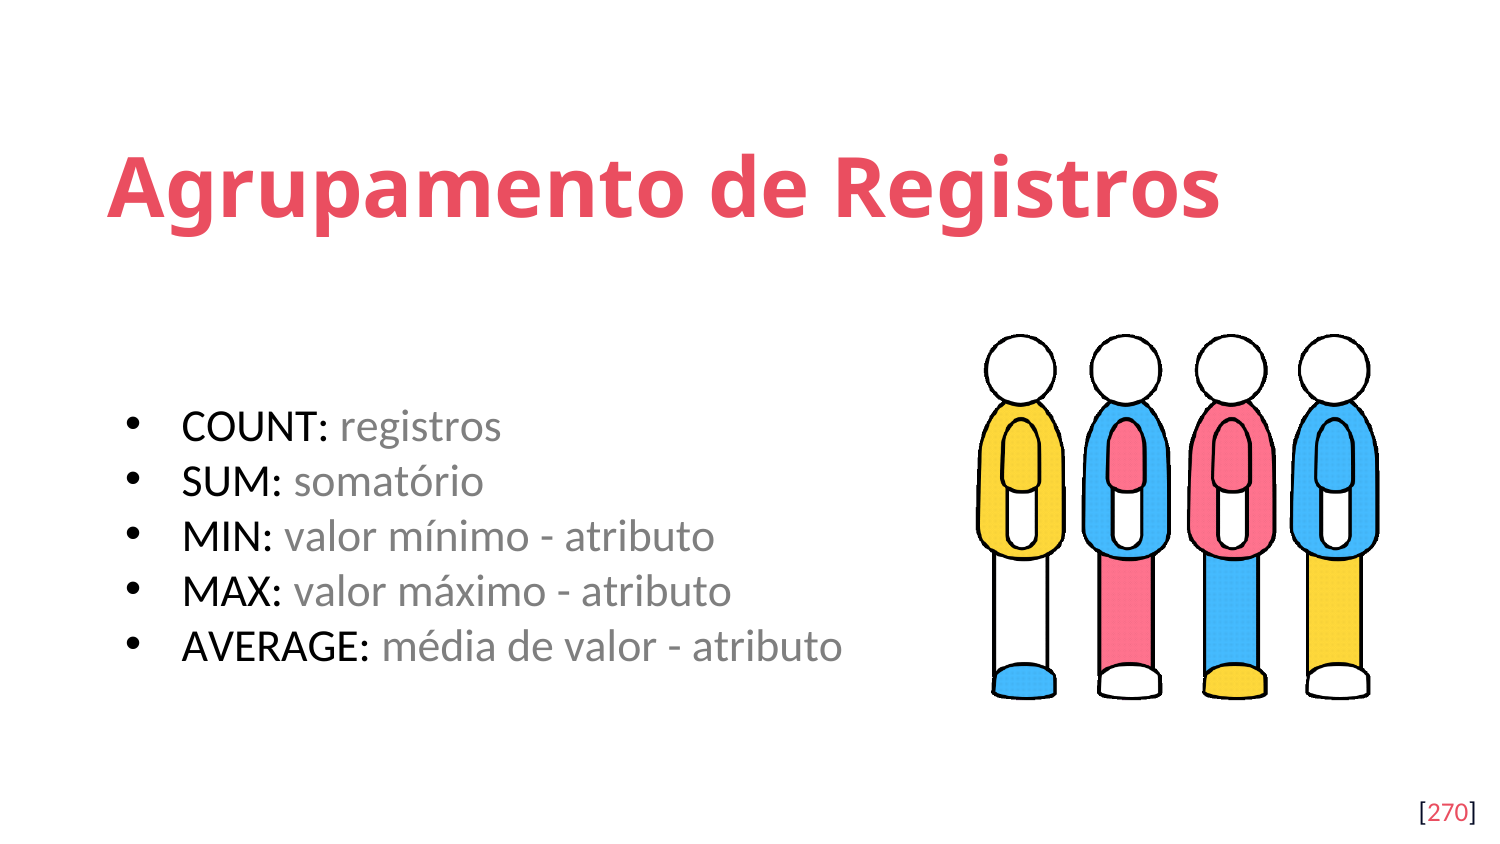

Agrupamento de Registros
COUNT: registros
SUM: somatório
MIN: valor mínimo - atributo
MAX: valor máximo - atributo
AVERAGE: média de valor - atributo